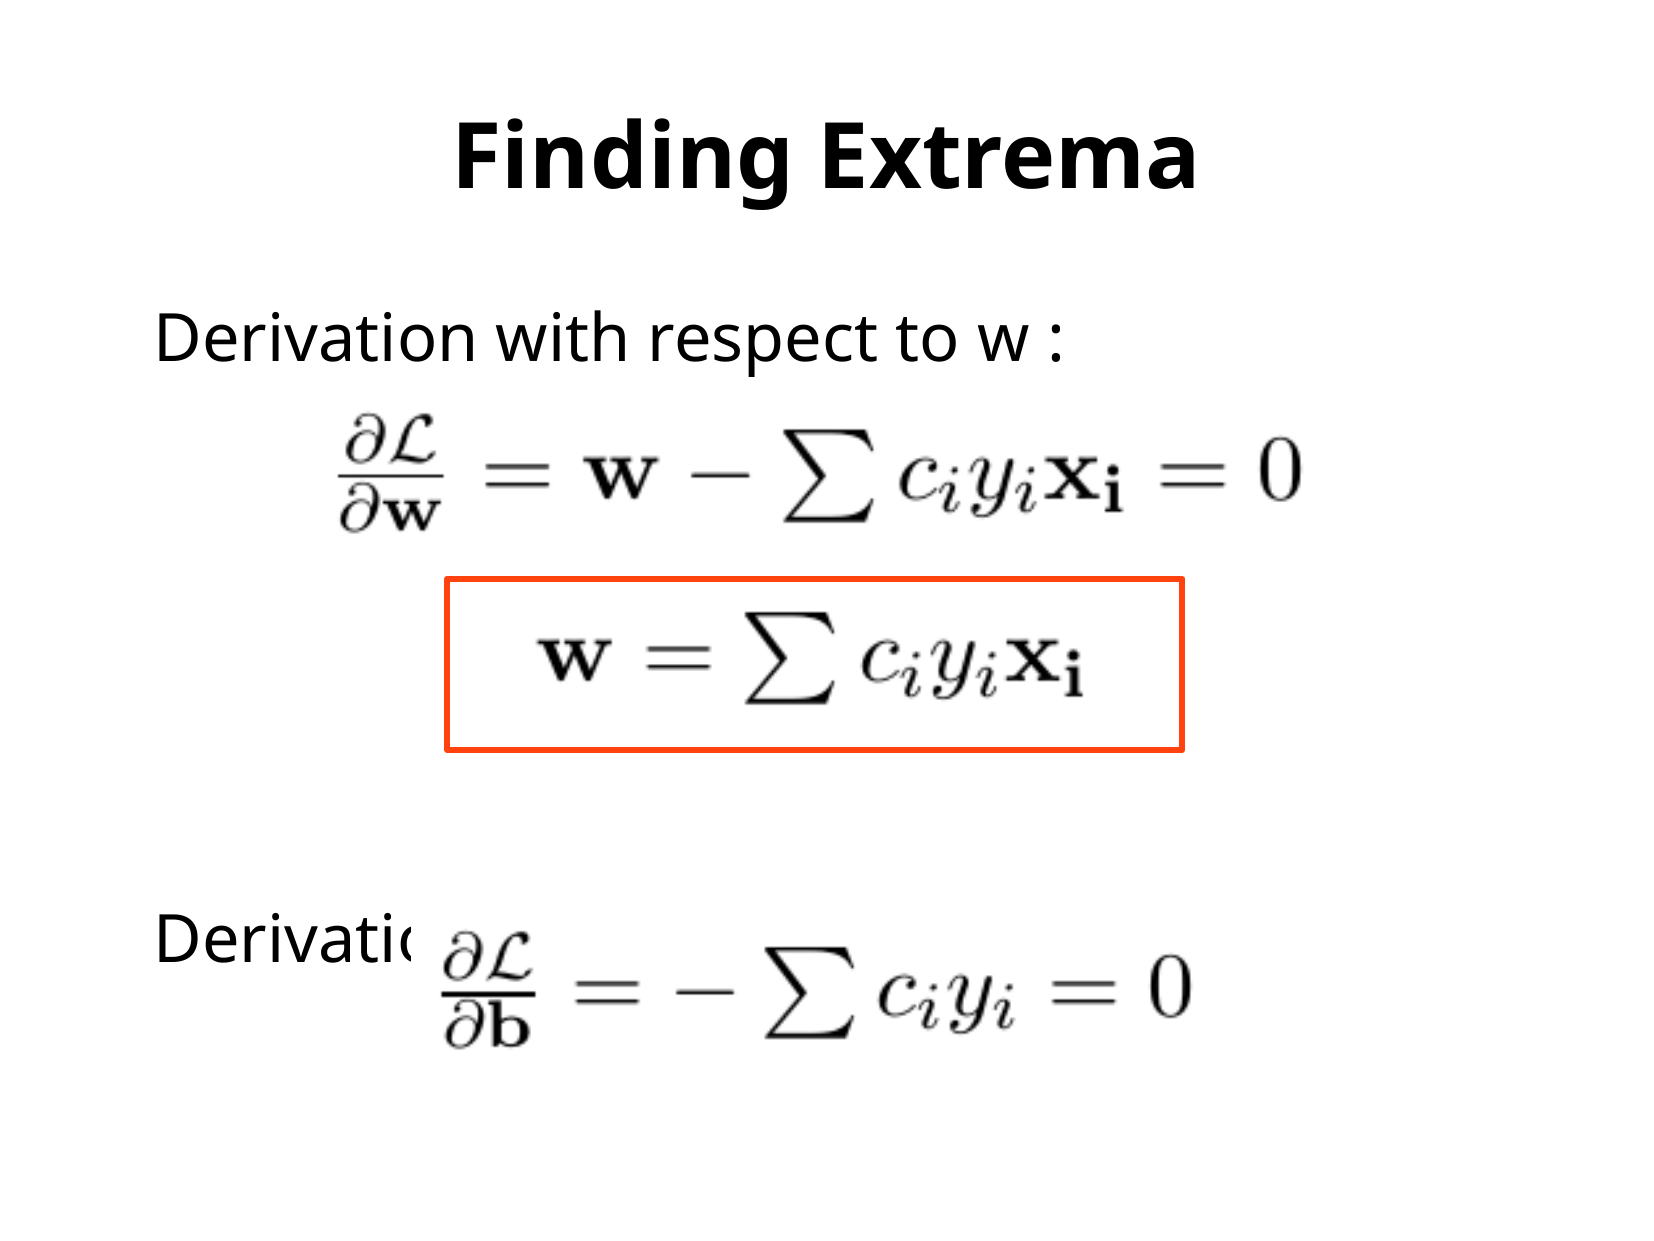

# Finding Extrema
Derivation with respect to w :
Derivation with respect to b :